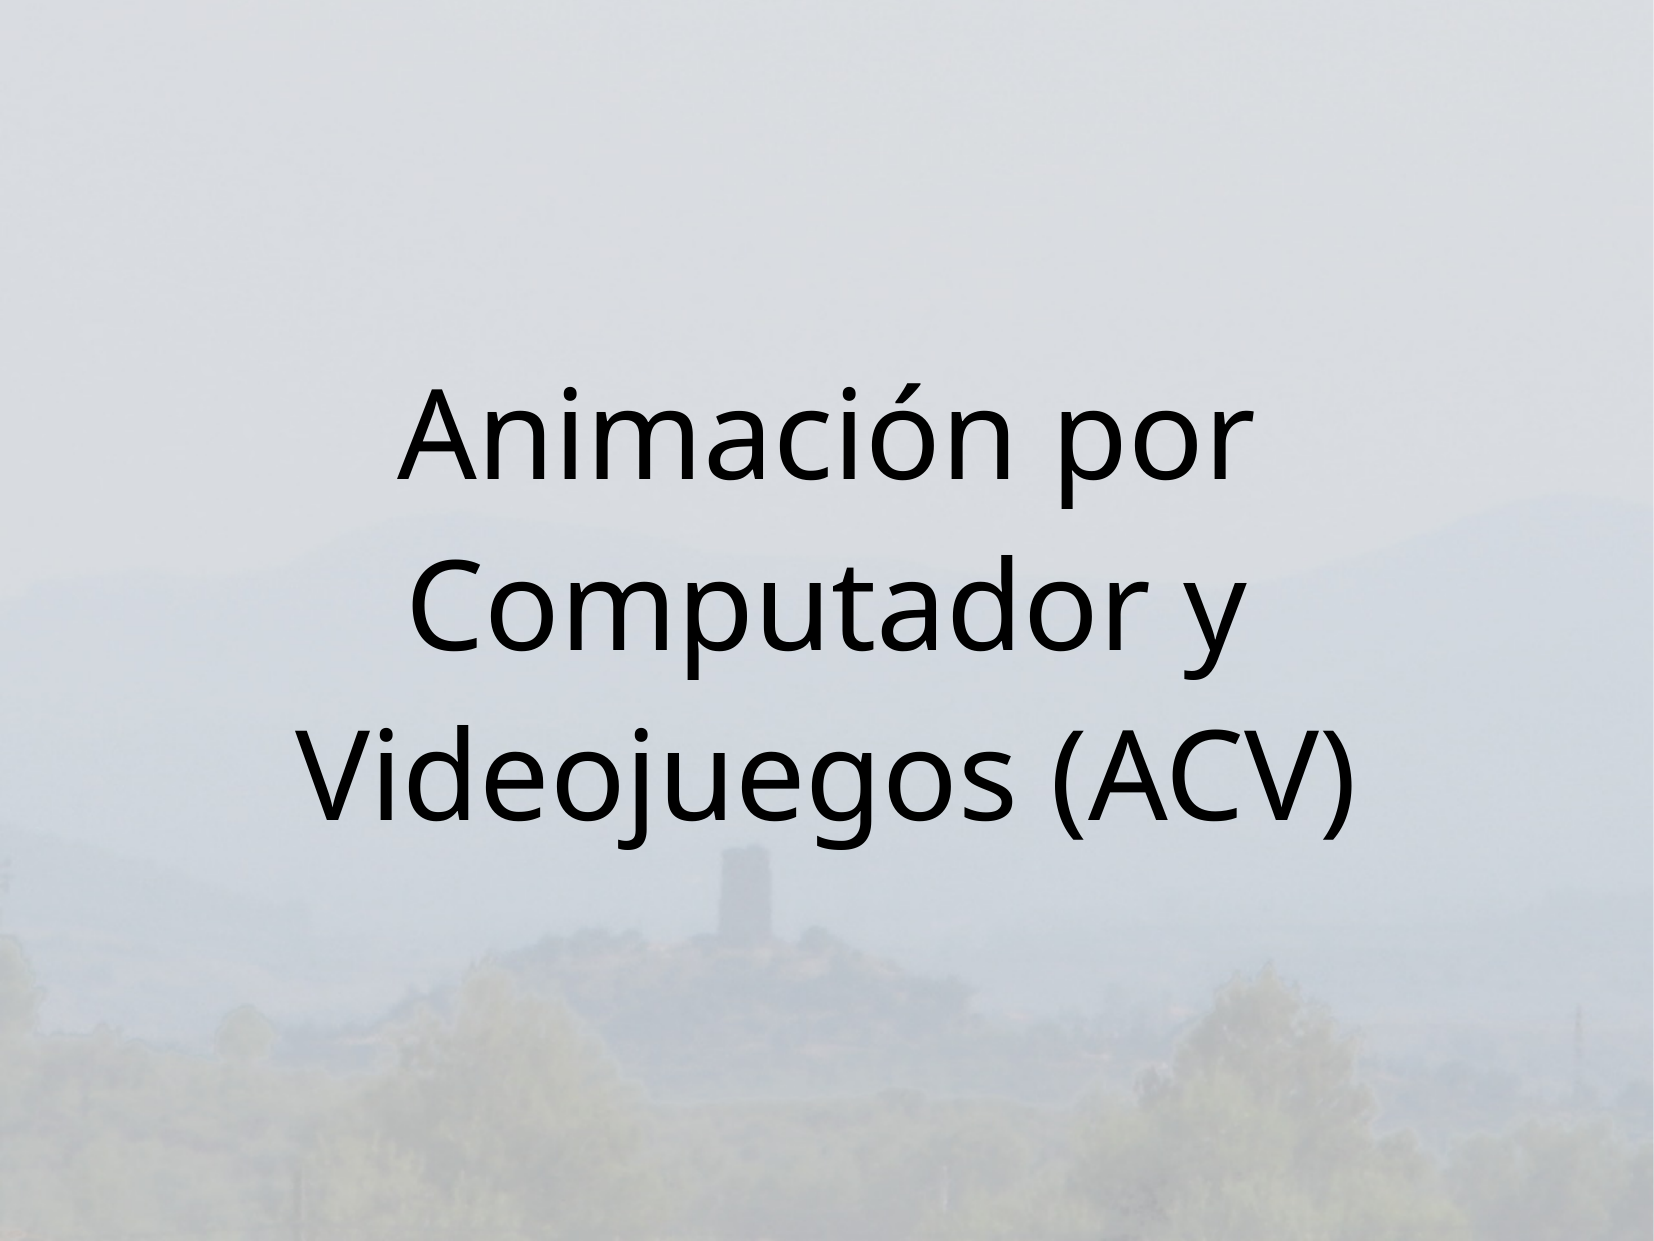

# Animación por Computador y Videojuegos (ACV)